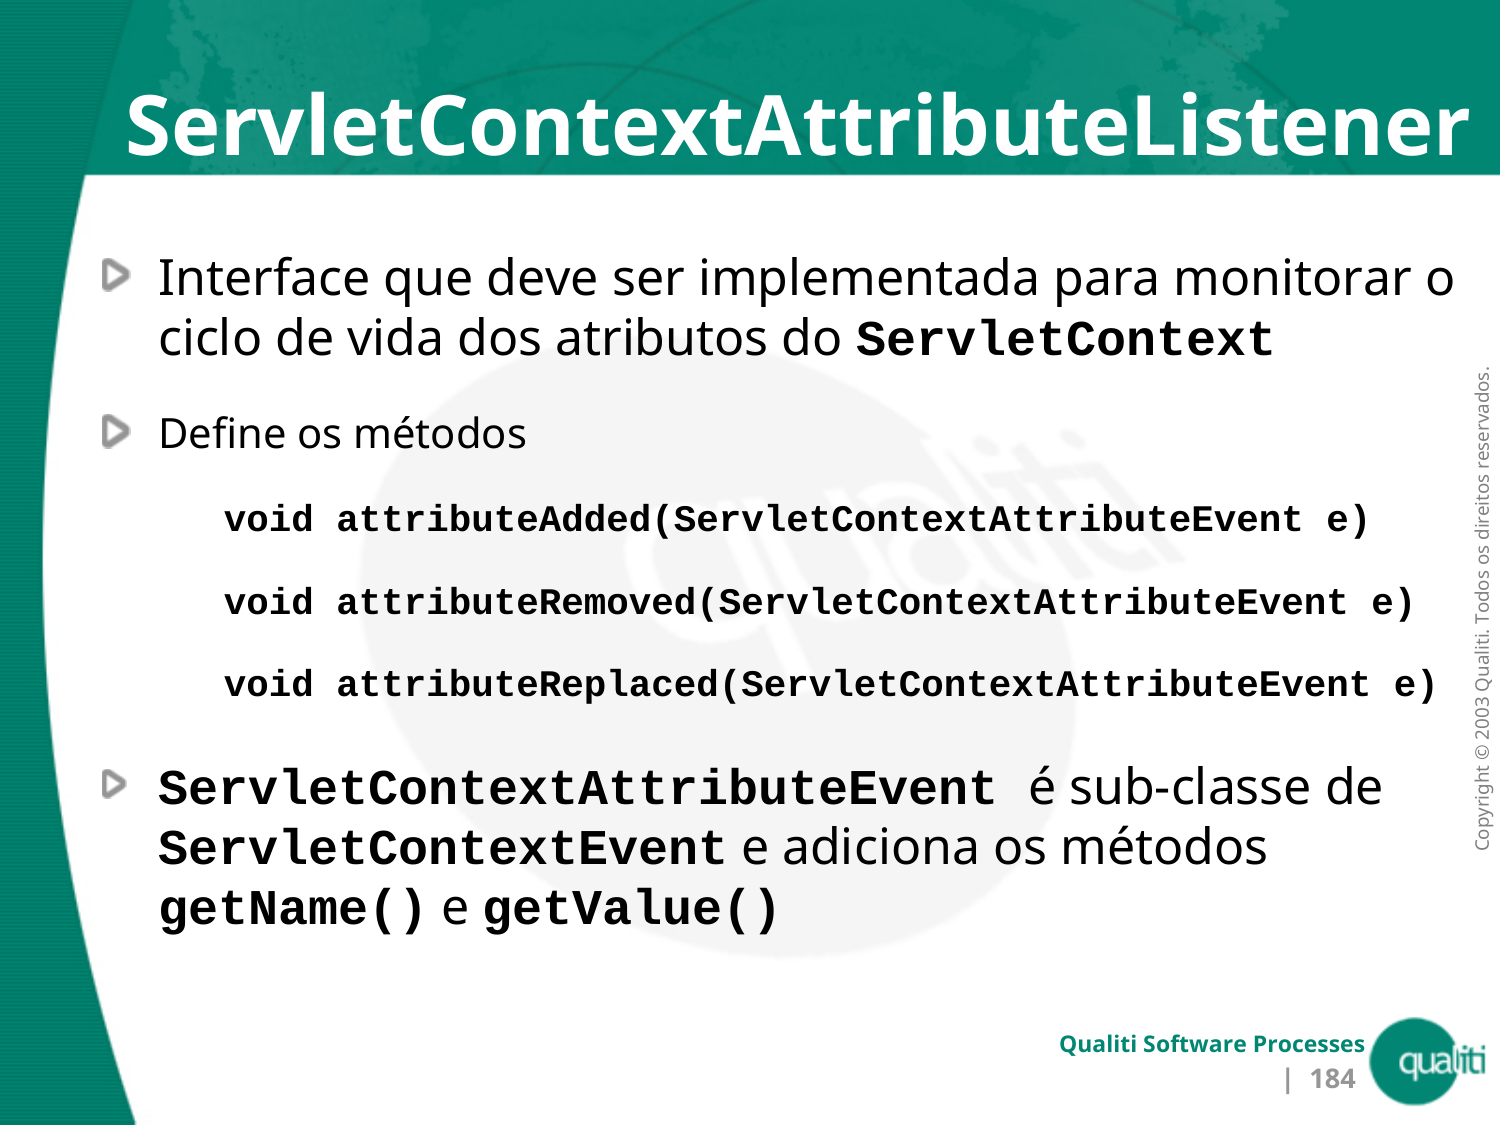

# ServletContextAttributeListener
Interface que deve ser implementada para monitorar o ciclo de vida dos atributos do ServletContext
Define os métodos
void attributeAdded(ServletContextAttributeEvent e)‏
void attributeRemoved(ServletContextAttributeEvent e)‏
void attributeReplaced(ServletContextAttributeEvent e)‏
ServletContextAttributeEvent é sub-classe de ServletContextEvent e adiciona os métodos getName() e getValue()‏